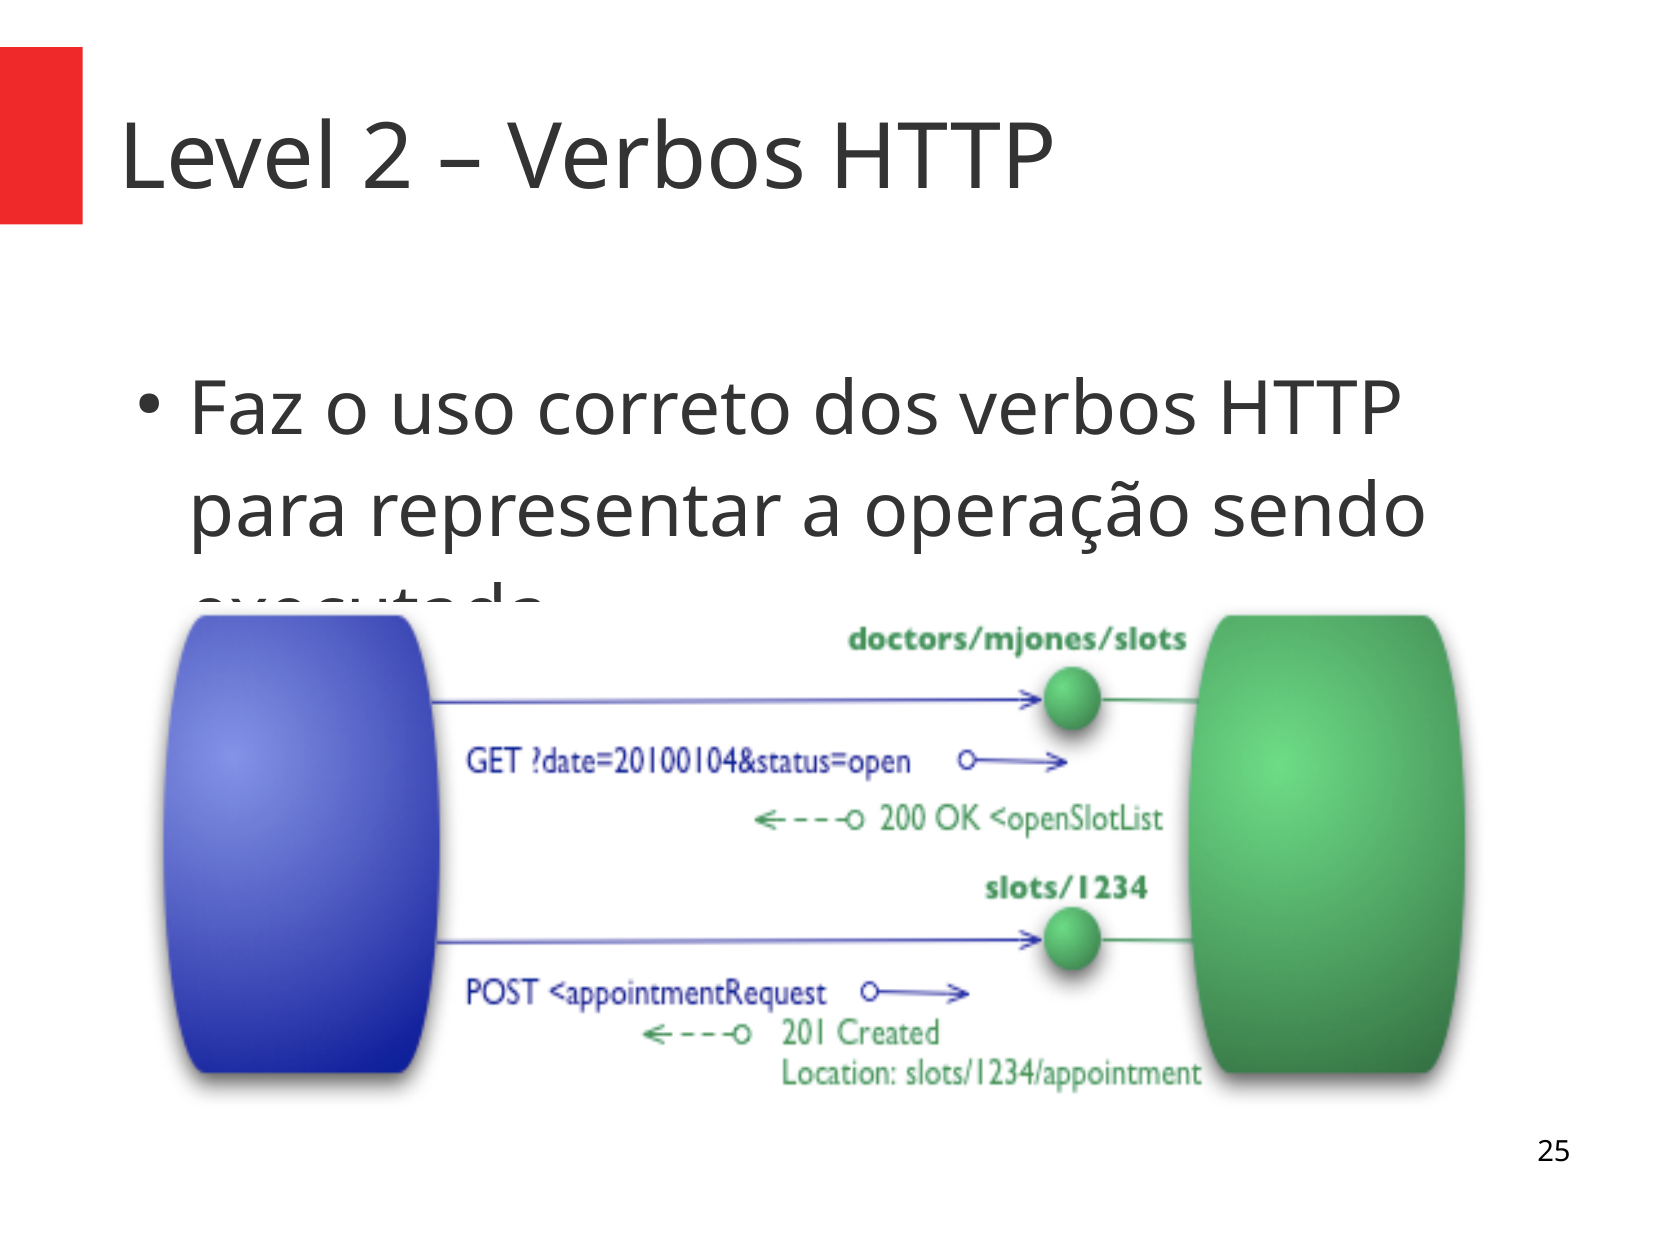

# Level 2 – Verbos HTTP
Faz o uso correto dos verbos HTTP para representar a operação sendo executada.
25